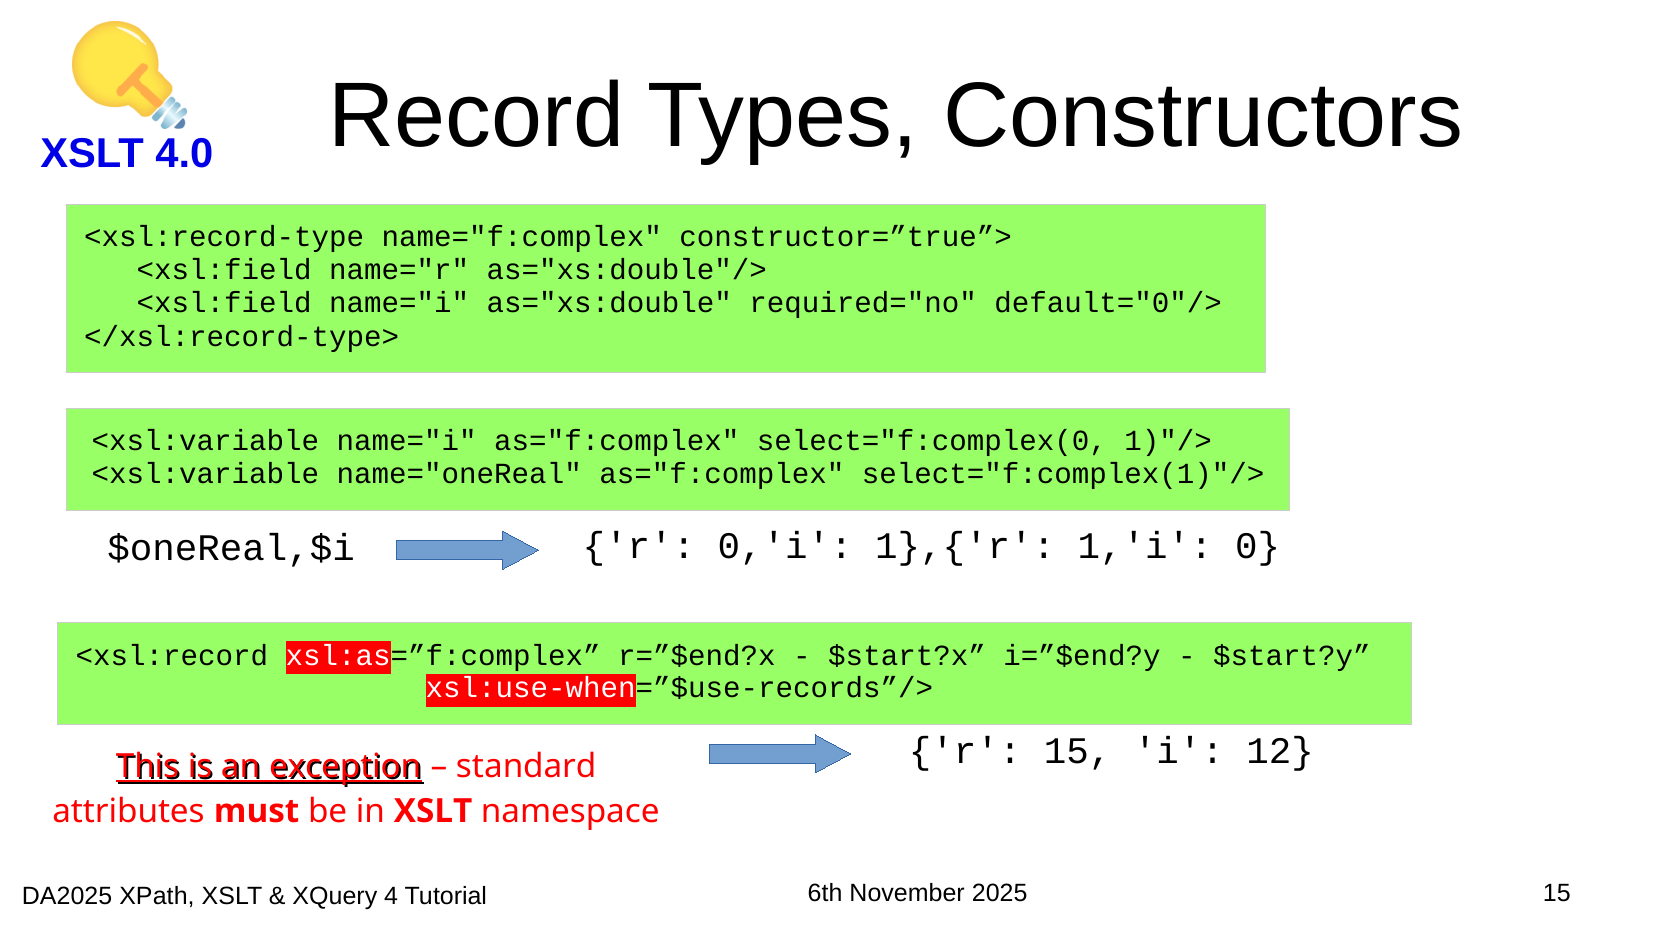

# Record Types, Constructors
<xsl:record-type name="f:complex" constructor=”true”>
 <xsl:field name="r" as="xs:double"/>
 <xsl:field name="i" as="xs:double" required="no" default="0"/>
</xsl:record-type>
<xsl:variable name="i" as="f:complex" select="f:complex(0, 1)"/>
<xsl:variable name="oneReal" as="f:complex" select="f:complex(1)"/>
{'r': 0,'i': 1},{'r': 1,'i': 0}
$oneReal,$i
<xsl:record xsl:as=”f:complex” r=”$end?x - $start?x” i=”$end?y - $start?y”
 xsl:use-when=”$use-records”/>
{'r': 15, 'i': 12}
This is an exception – standard attributes must be in XSLT namespace
15
6th November 2025
DA2025 XPath, XSLT & XQuery 4 Tutorial